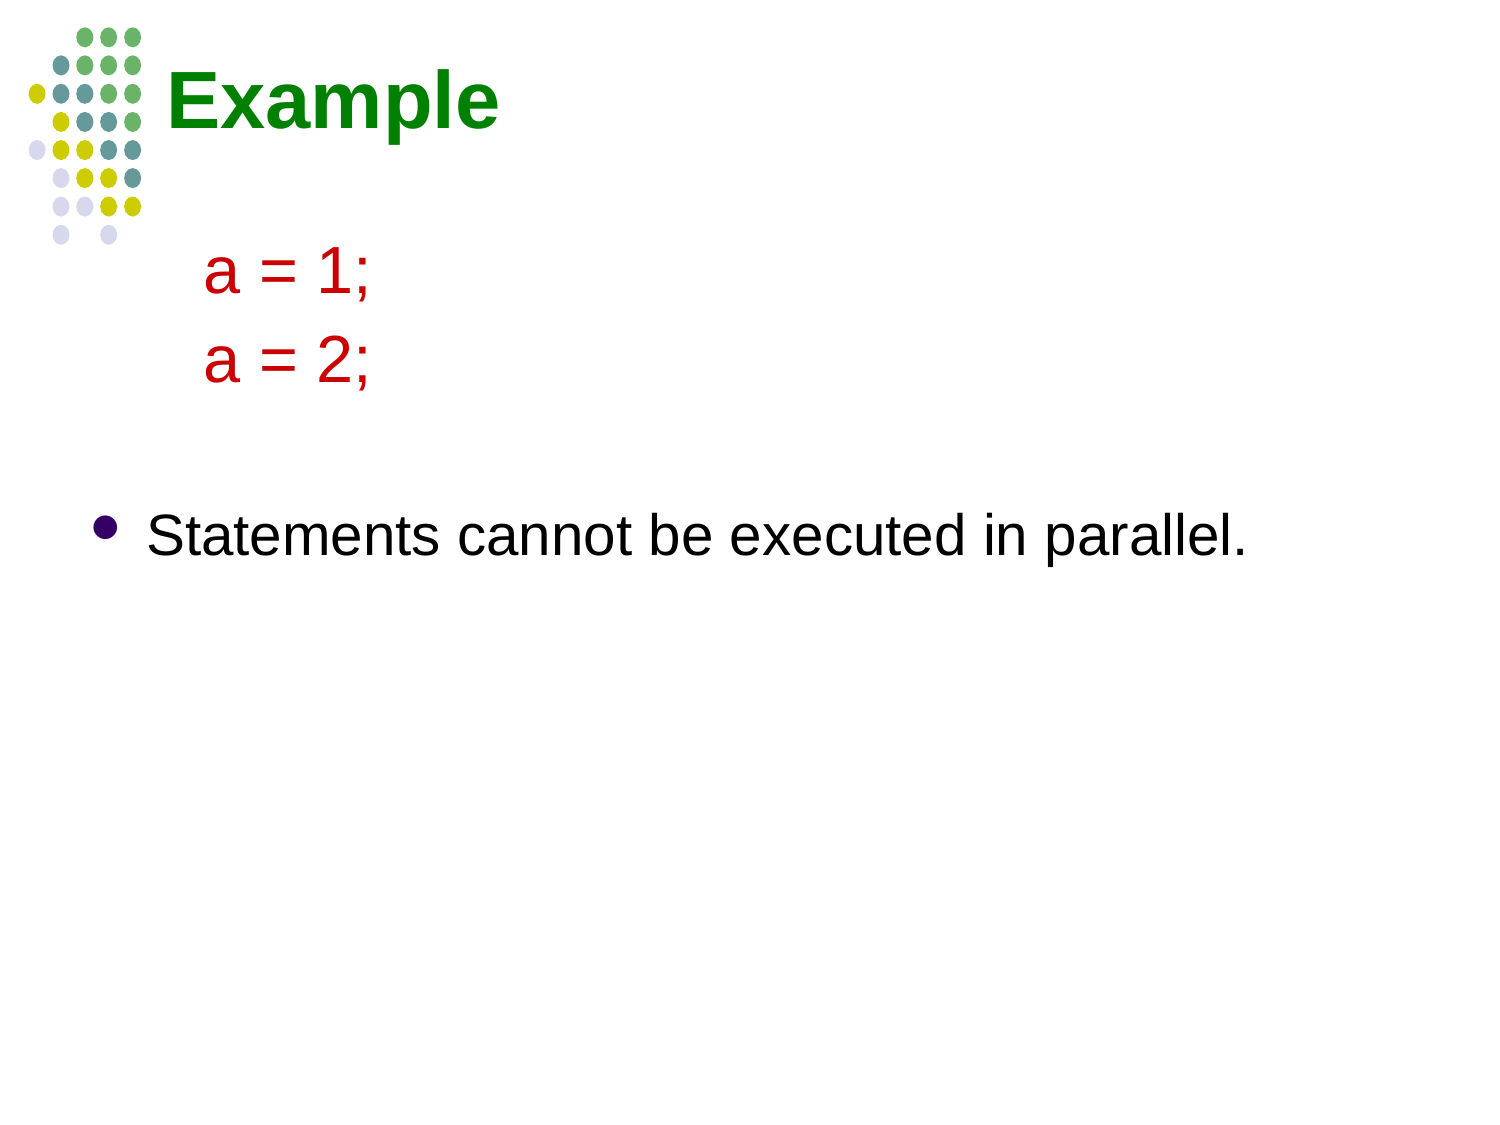

# Example
a = 1;
a = 2;
Statements cannot be executed in parallel.